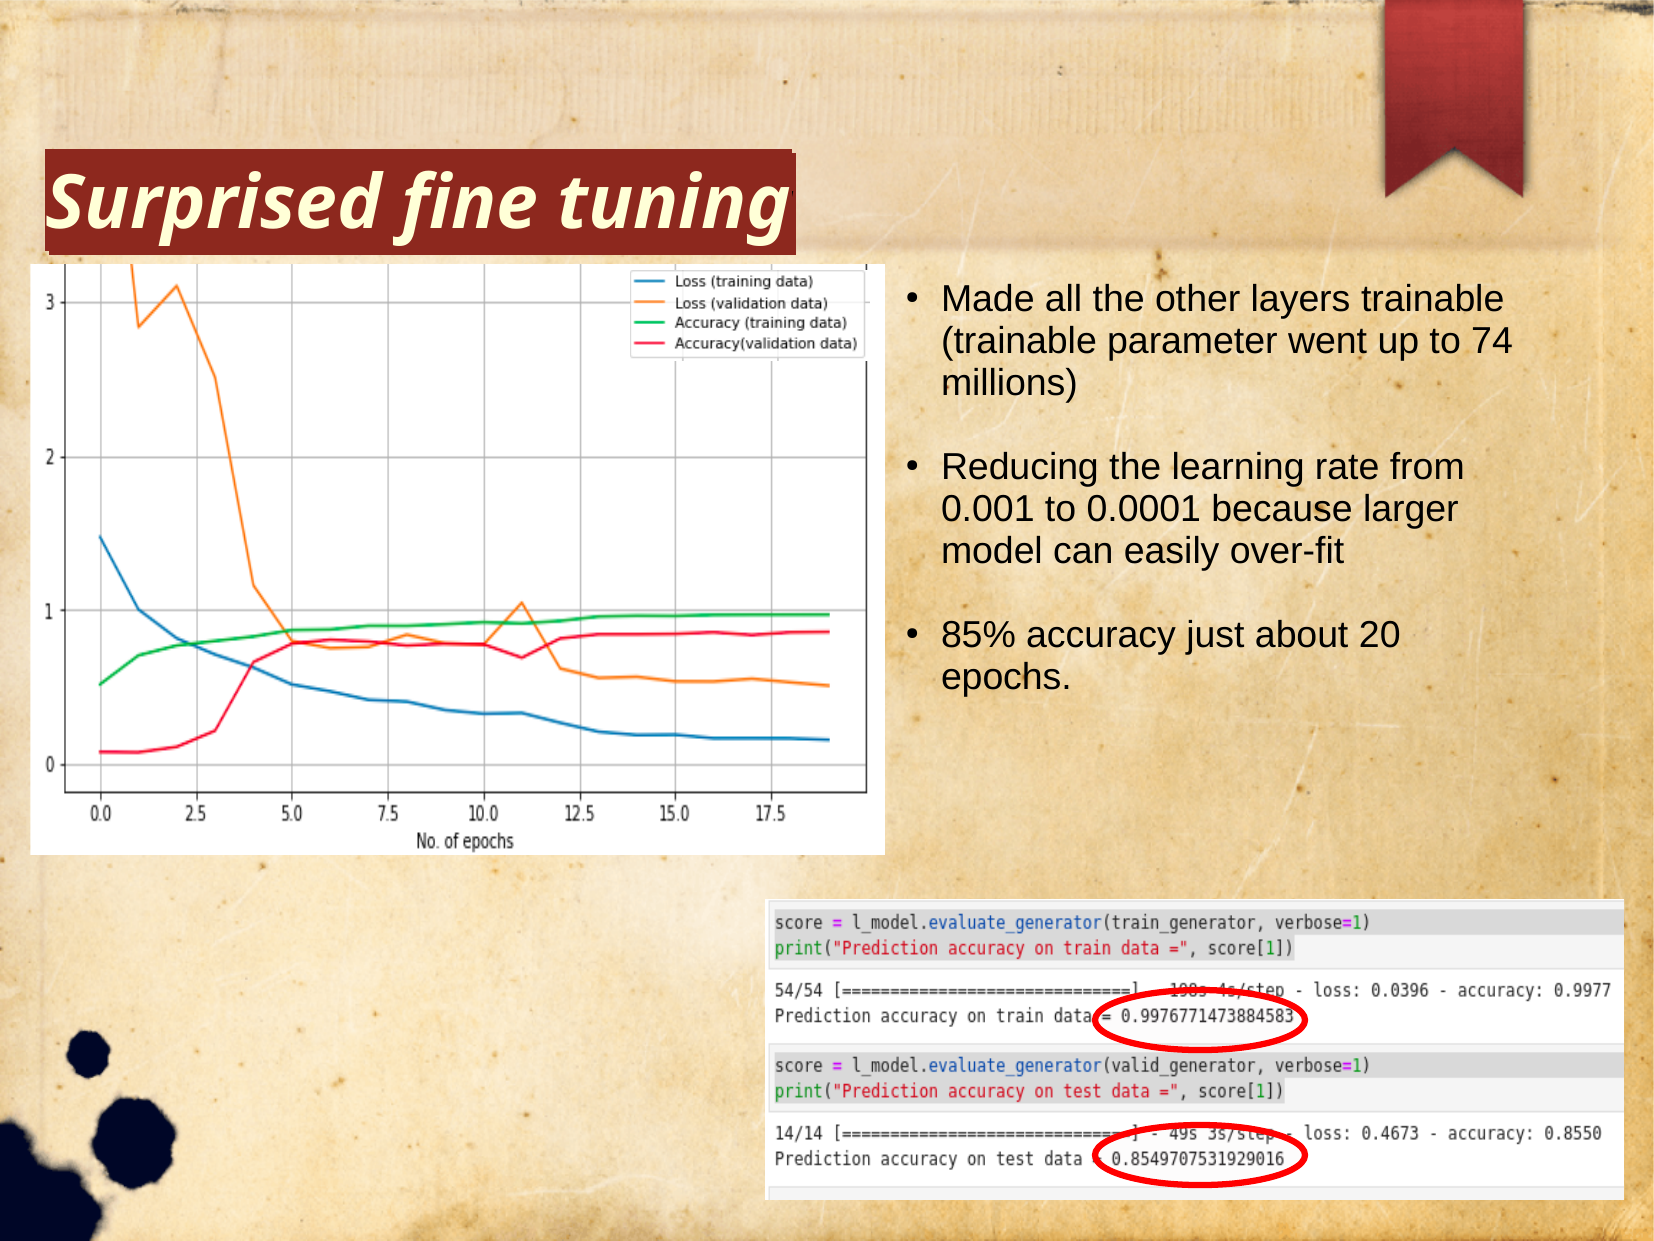

Surprised fine tuning
Made all the other layers trainable (trainable parameter went up to 74 millions)
Reducing the learning rate from 0.001 to 0.0001 because larger model can easily over-fit
85% accuracy just about 20 epochs.